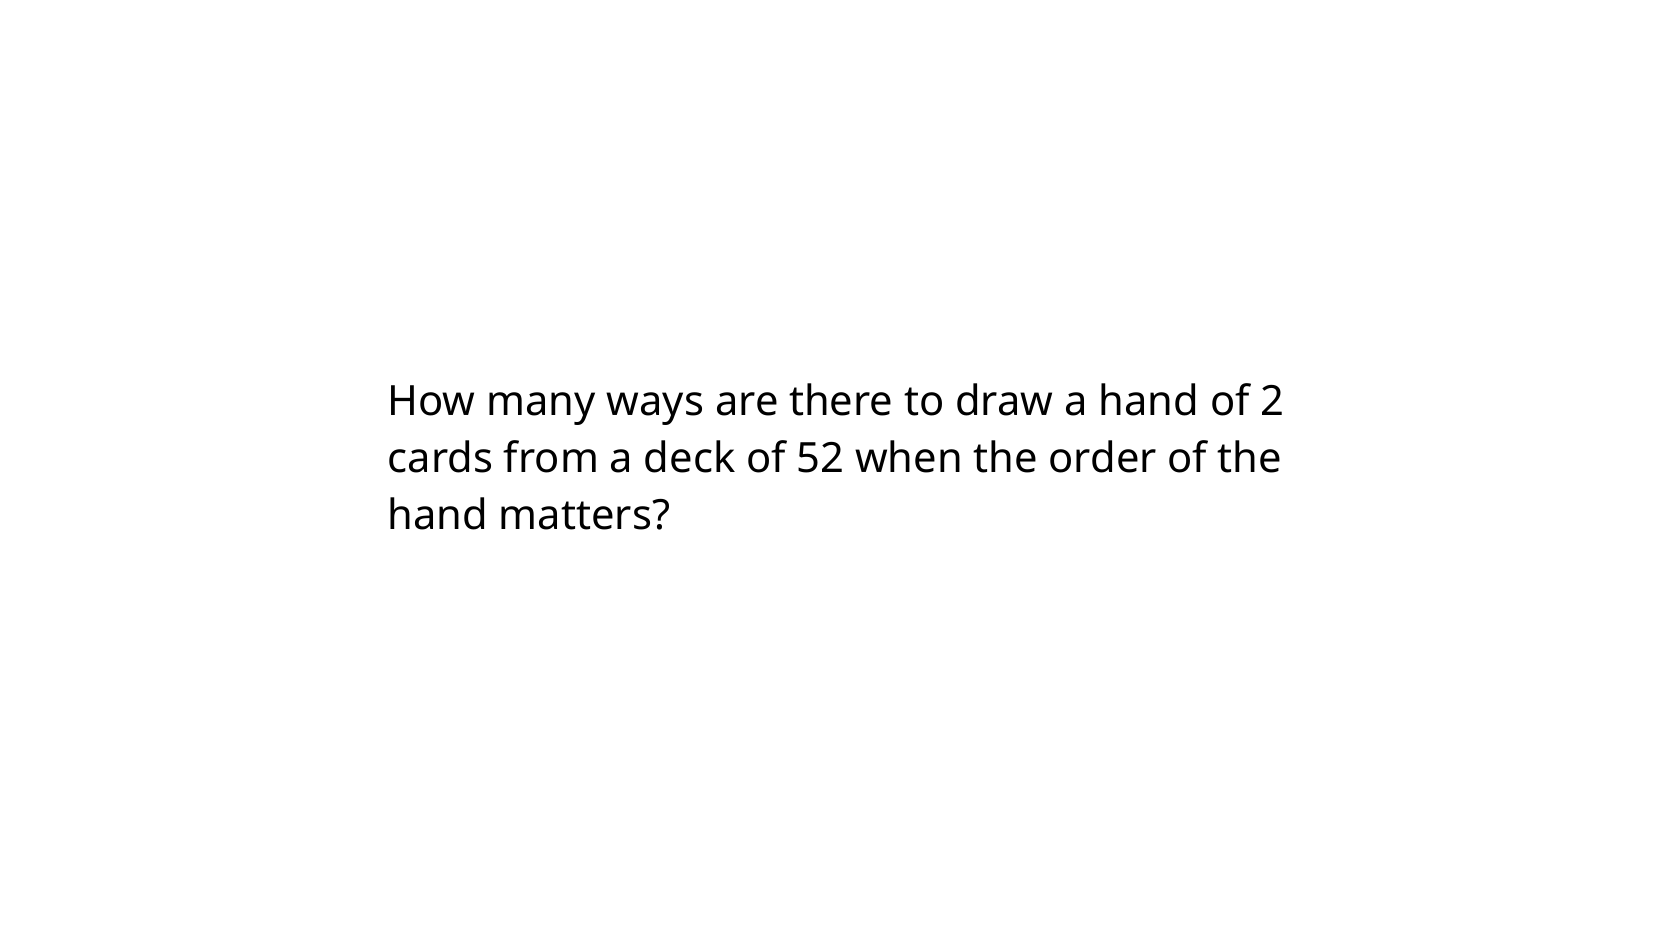

How many ways are there to draw a hand of 2 cards from a deck of 52 when the order of the hand matters?